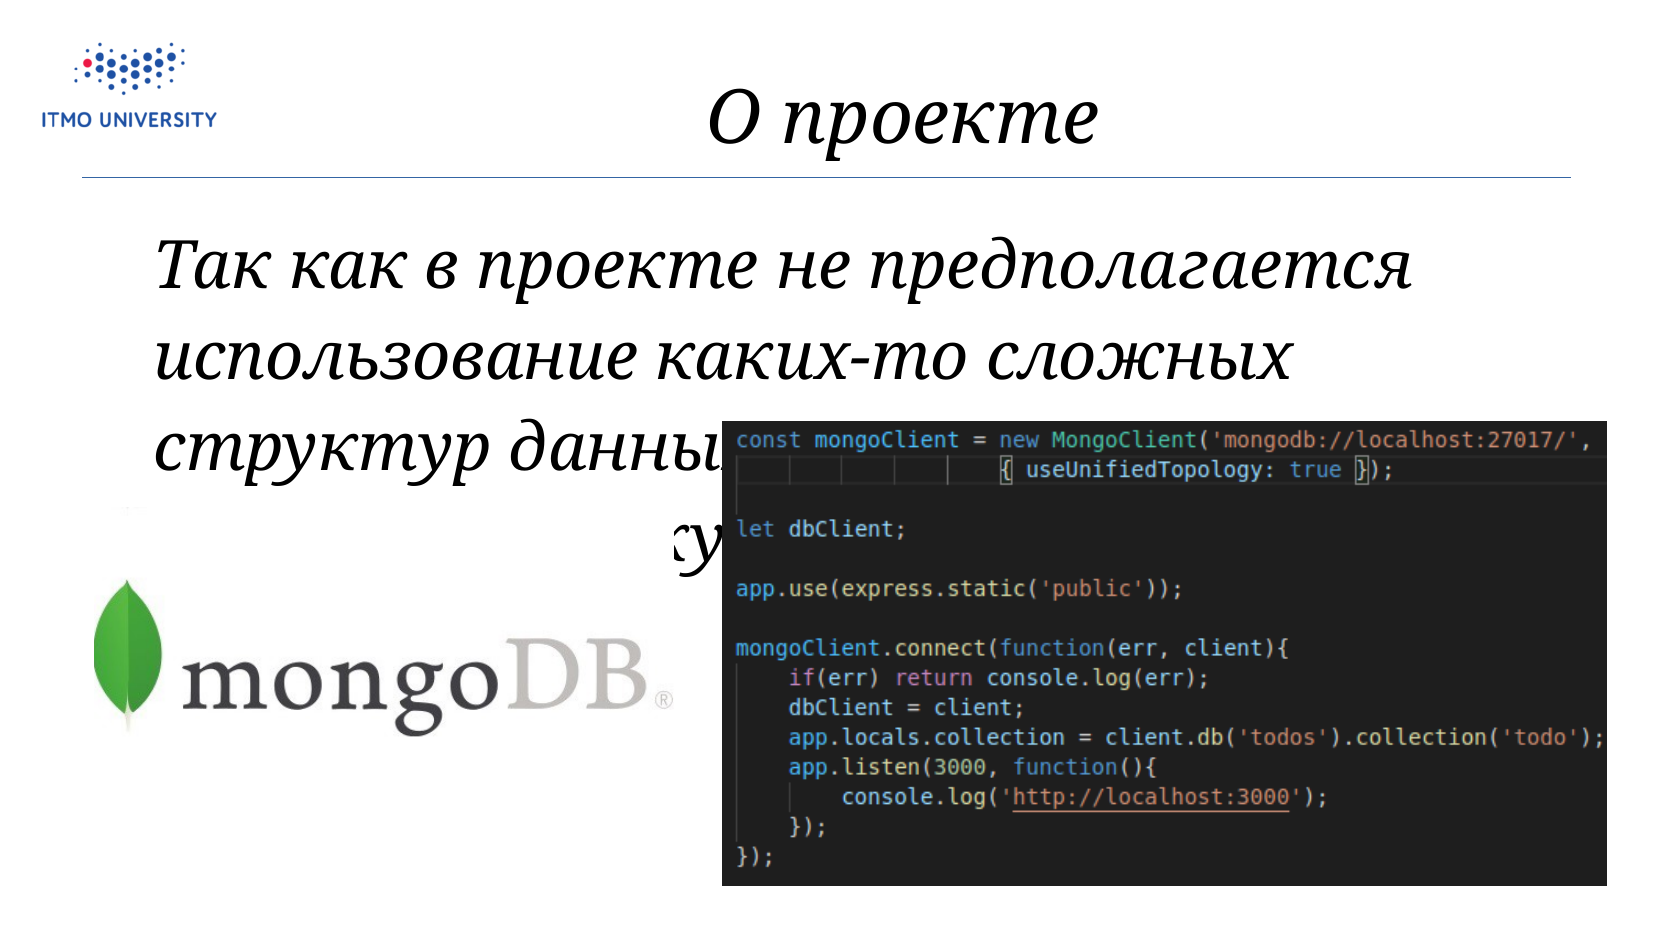

# О проекте
Так как в проекте не предполагается использование каких-то сложных структур данных, я использовал быструю и гибкую MongoDB